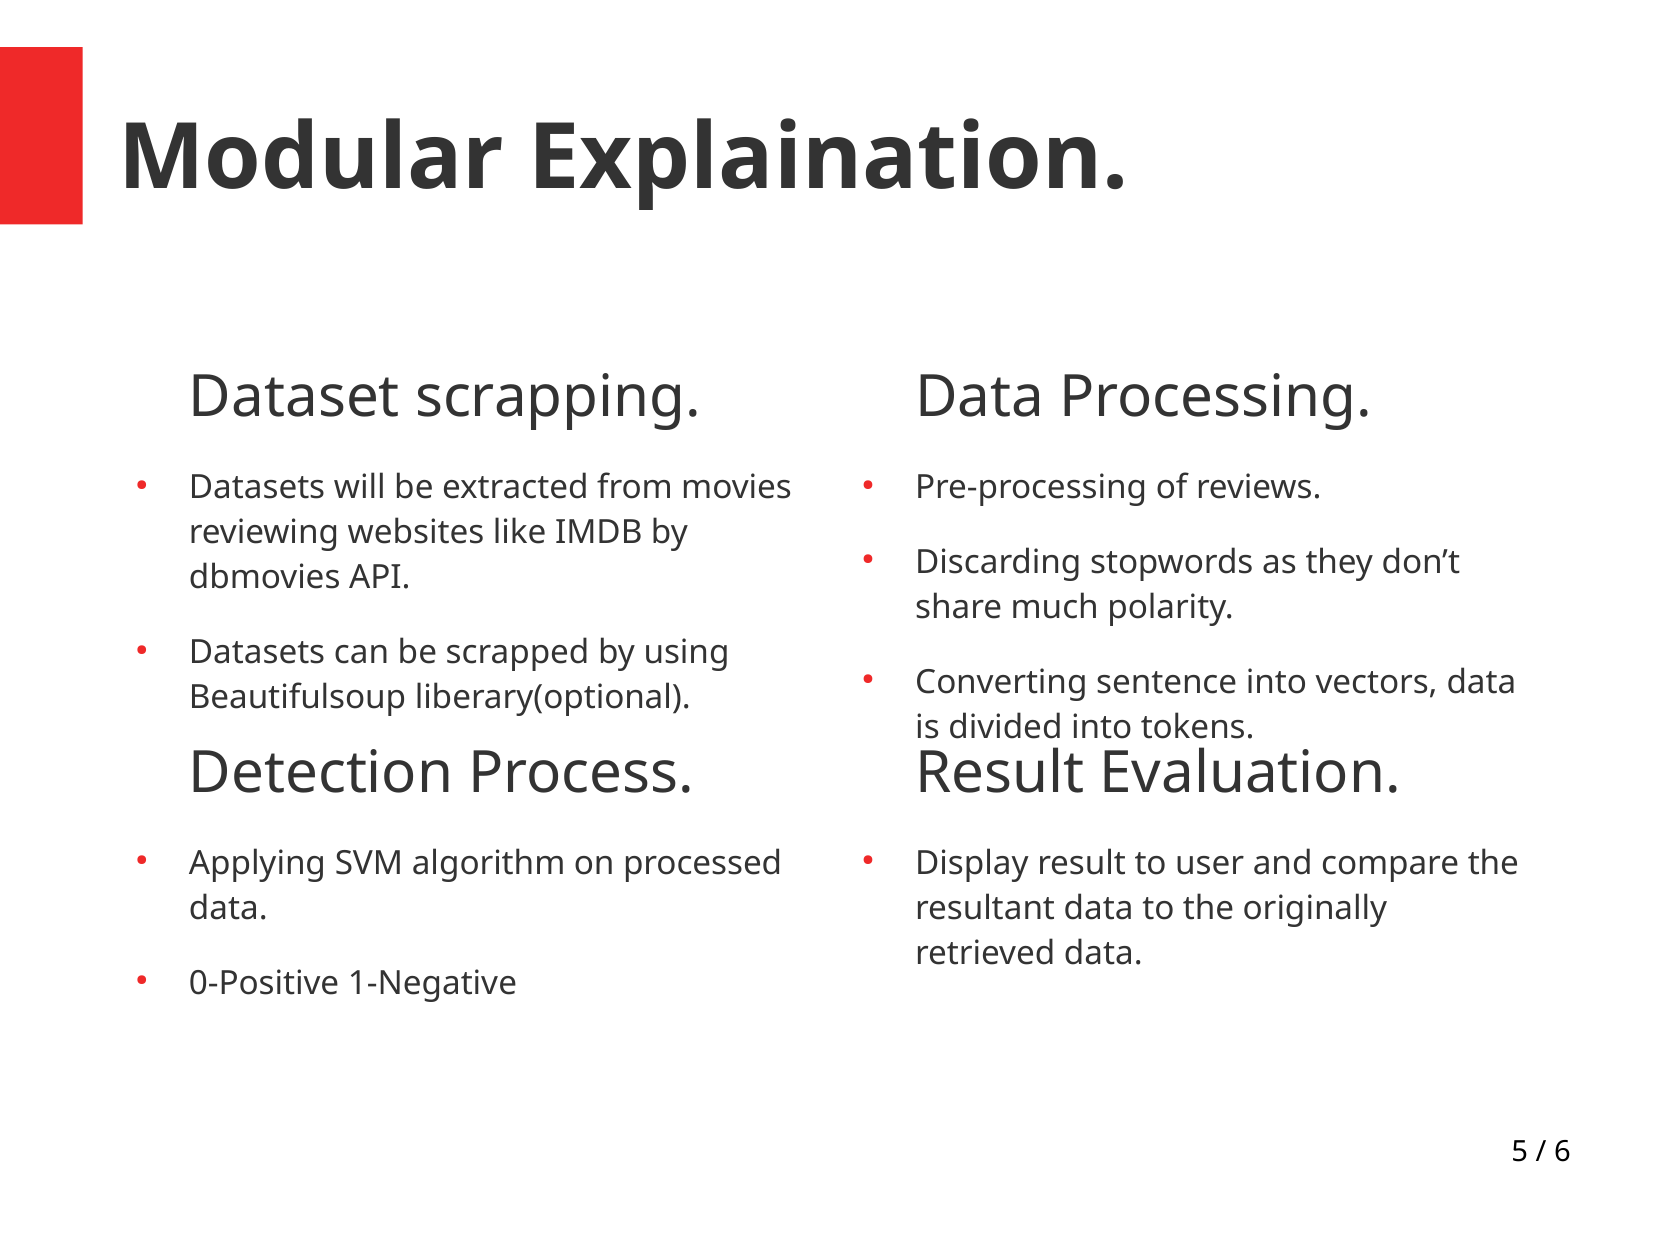

# Modular Explaination.
Dataset scrapping.
Datasets will be extracted from movies reviewing websites like IMDB by dbmovies API.
Datasets can be scrapped by using Beautifulsoup liberary(optional).
Data Processing.
Pre-processing of reviews.
Discarding stopwords as they don’t share much polarity.
Converting sentence into vectors, data is divided into tokens.
Detection Process.
Applying SVM algorithm on processed data.
0-Positive 1-Negative
Result Evaluation.
Display result to user and compare the resultant data to the originally retrieved data.
5